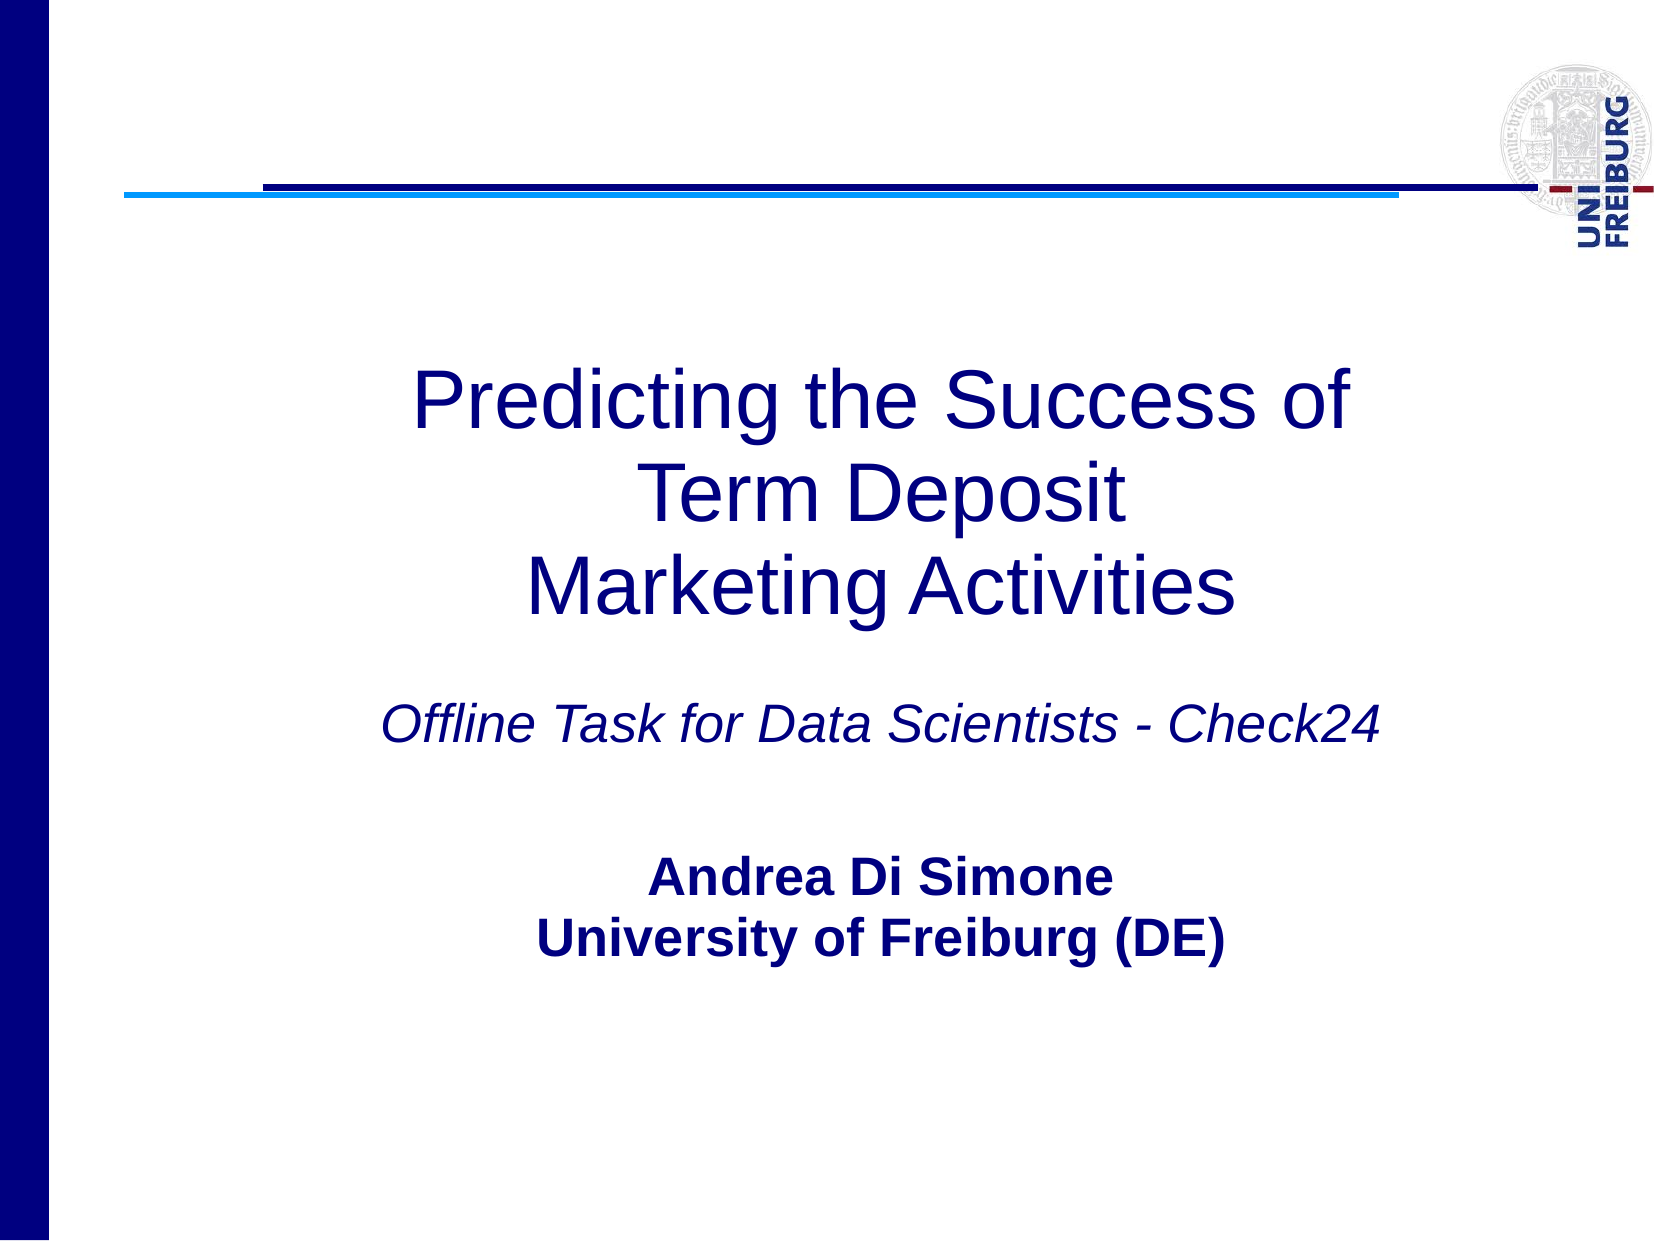

Predicting the Success of
Term Deposit
Marketing Activities
Offline Task for Data Scientists - Check24
Andrea Di Simone
University of Freiburg (DE)